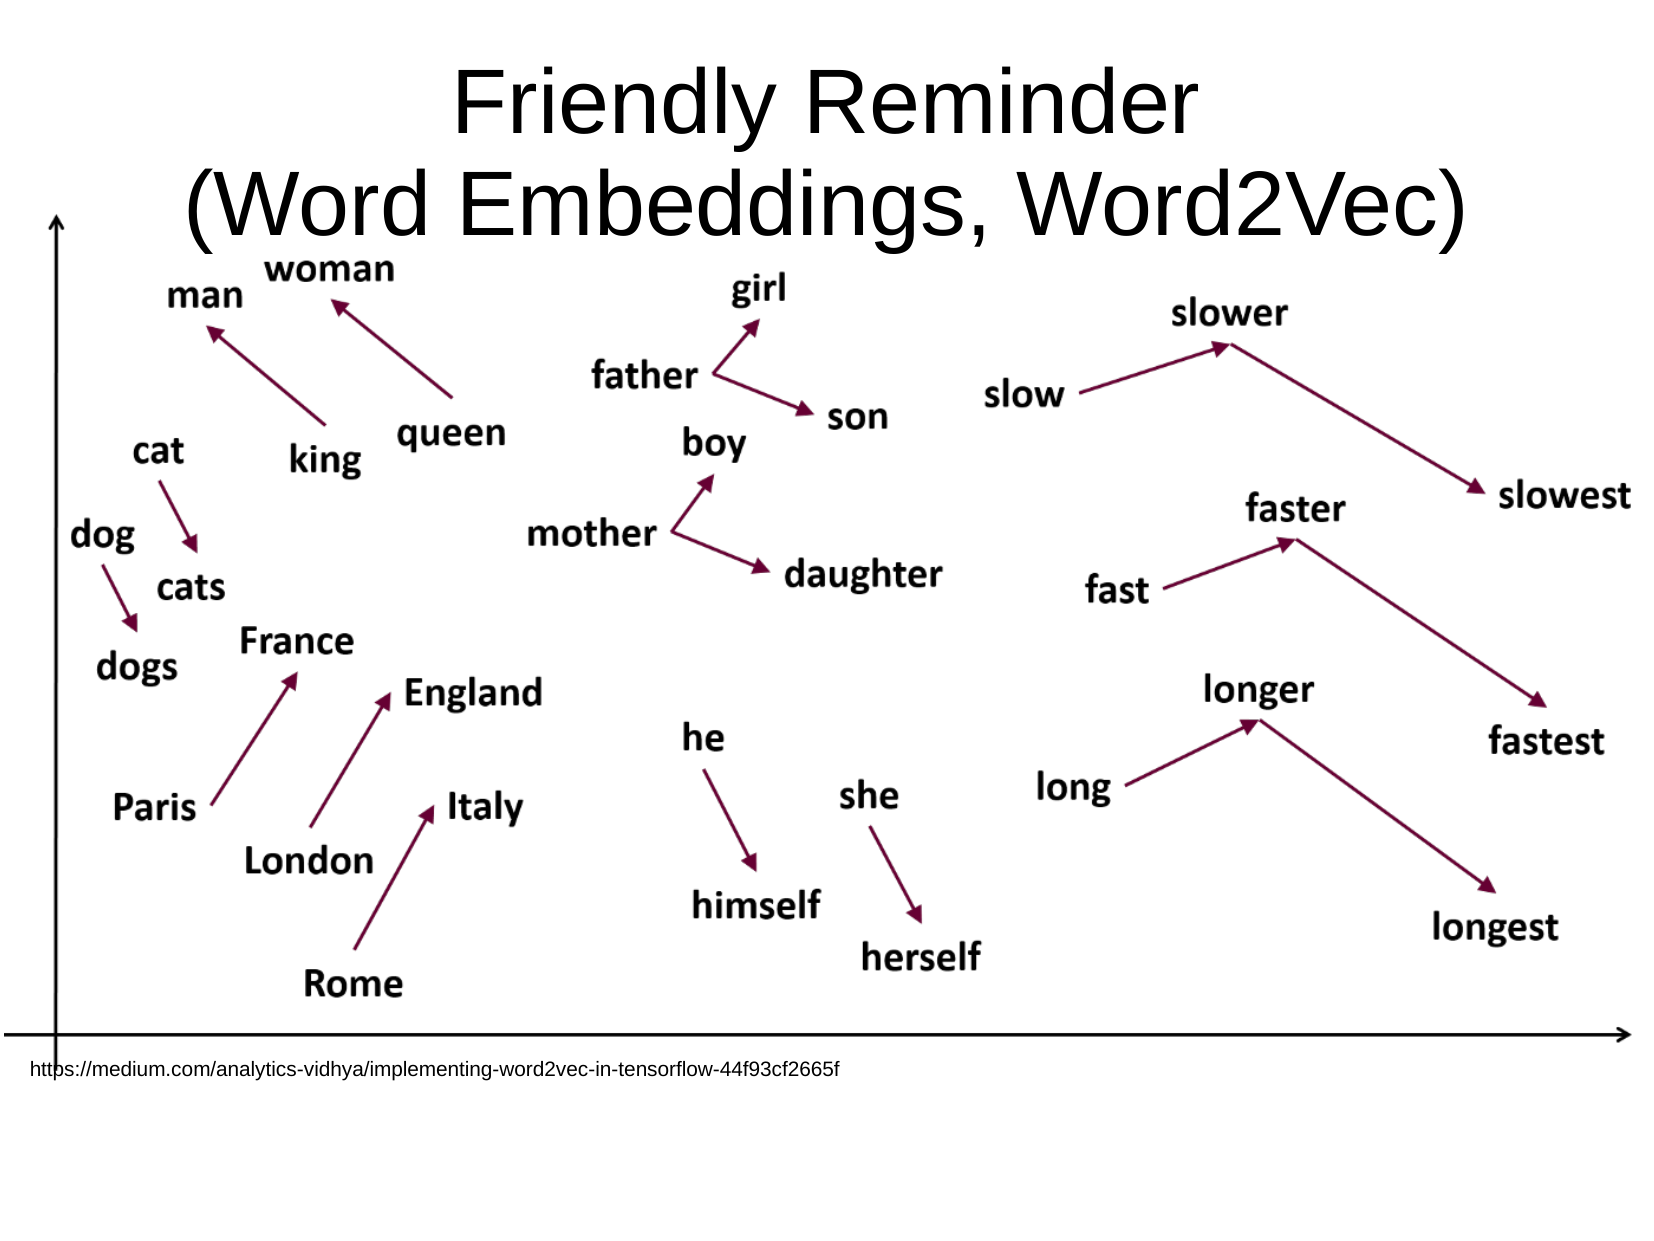

# Friendly Reminder (Word Embeddings, Word2Vec)
https://medium.com/analytics-vidhya/implementing-word2vec-in-tensorflow-44f93cf2665f